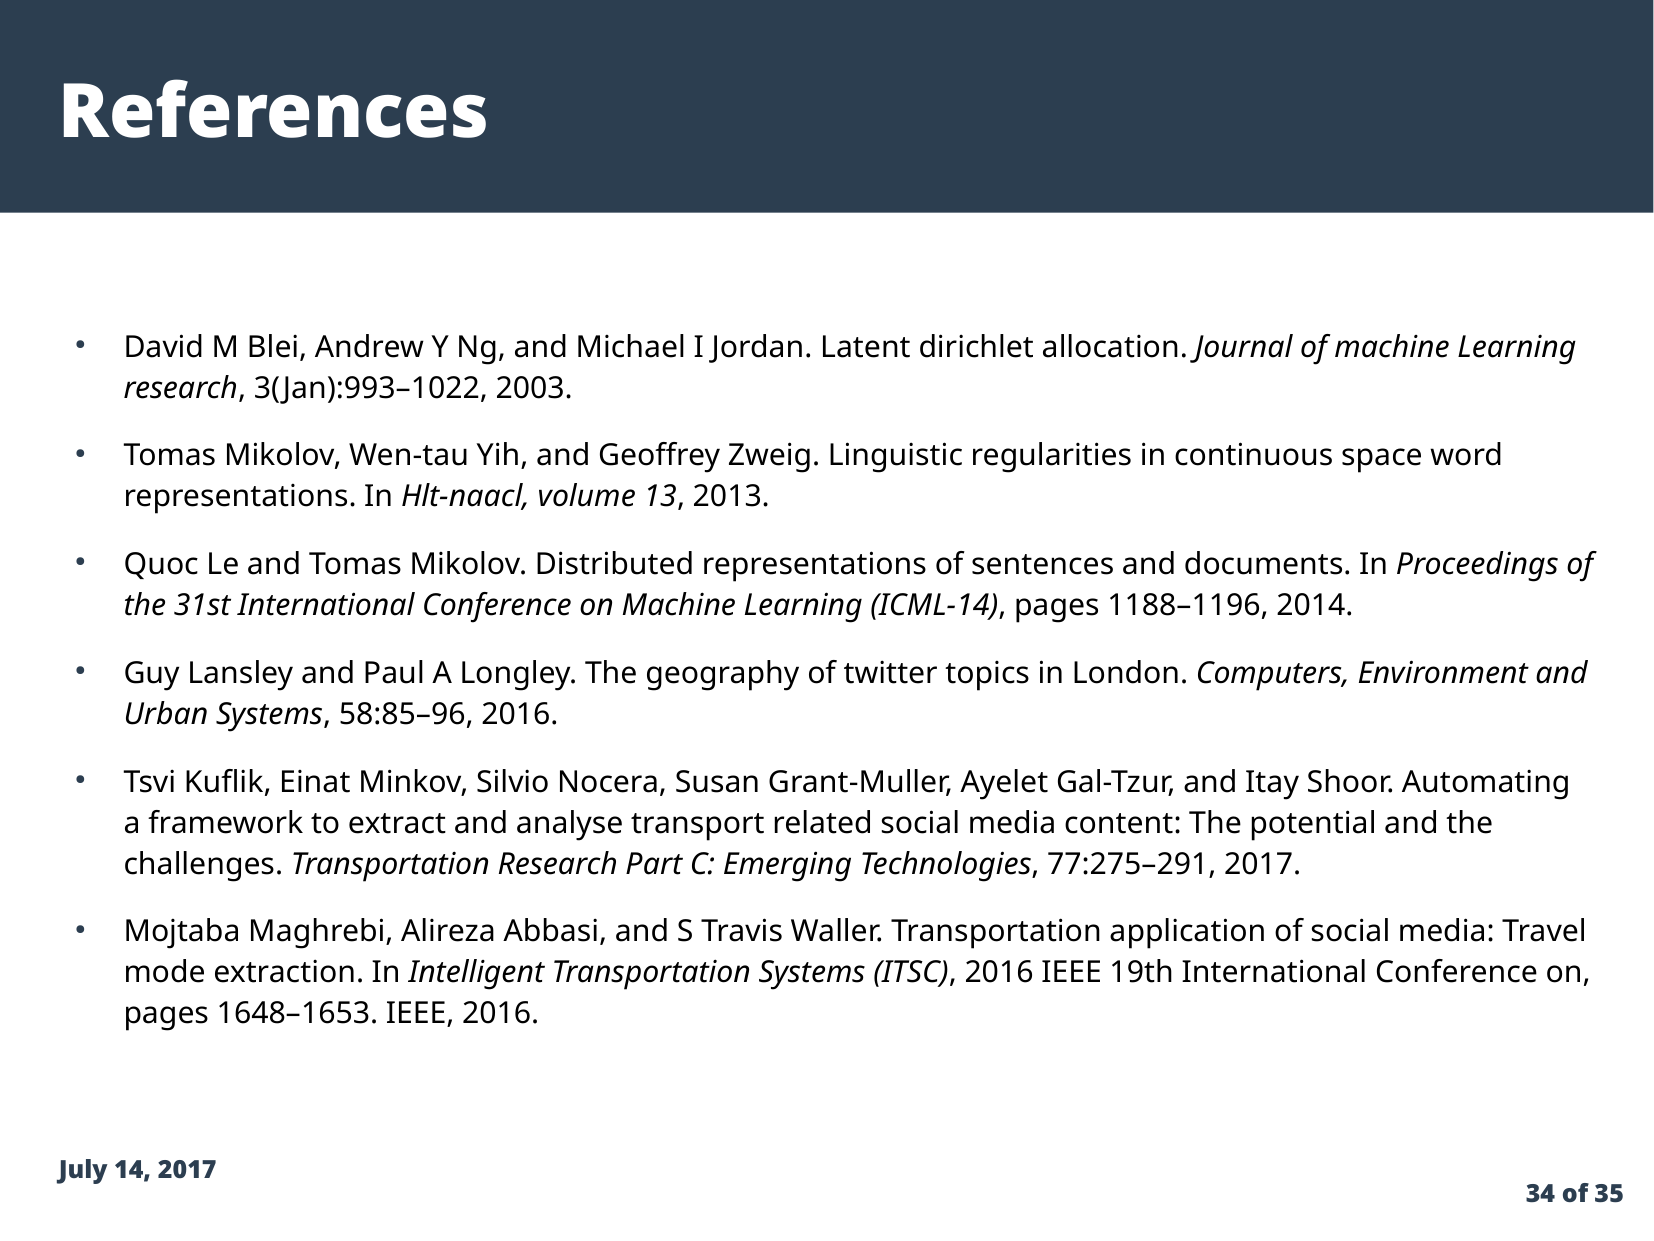

# References
David M Blei, Andrew Y Ng, and Michael I Jordan. Latent dirichlet allocation. Journal of machine Learning research, 3(Jan):993–1022, 2003.
Tomas Mikolov, Wen-tau Yih, and Geoffrey Zweig. Linguistic regularities in continuous space word representations. In Hlt-naacl, volume 13, 2013.
Quoc Le and Tomas Mikolov. Distributed representations of sentences and documents. In Proceedings of the 31st International Conference on Machine Learning (ICML-14), pages 1188–1196, 2014.
Guy Lansley and Paul A Longley. The geography of twitter topics in London. Computers, Environment and Urban Systems, 58:85–96, 2016.
Tsvi Kuflik, Einat Minkov, Silvio Nocera, Susan Grant-Muller, Ayelet Gal-Tzur, and Itay Shoor. Automating a framework to extract and analyse transport related social media content: The potential and the challenges. Transportation Research Part C: Emerging Technologies, 77:275–291, 2017.
Mojtaba Maghrebi, Alireza Abbasi, and S Travis Waller. Transportation application of social media: Travel mode extraction. In Intelligent Transportation Systems (ITSC), 2016 IEEE 19th International Conference on, pages 1648–1653. IEEE, 2016.
July 14, 2017
34